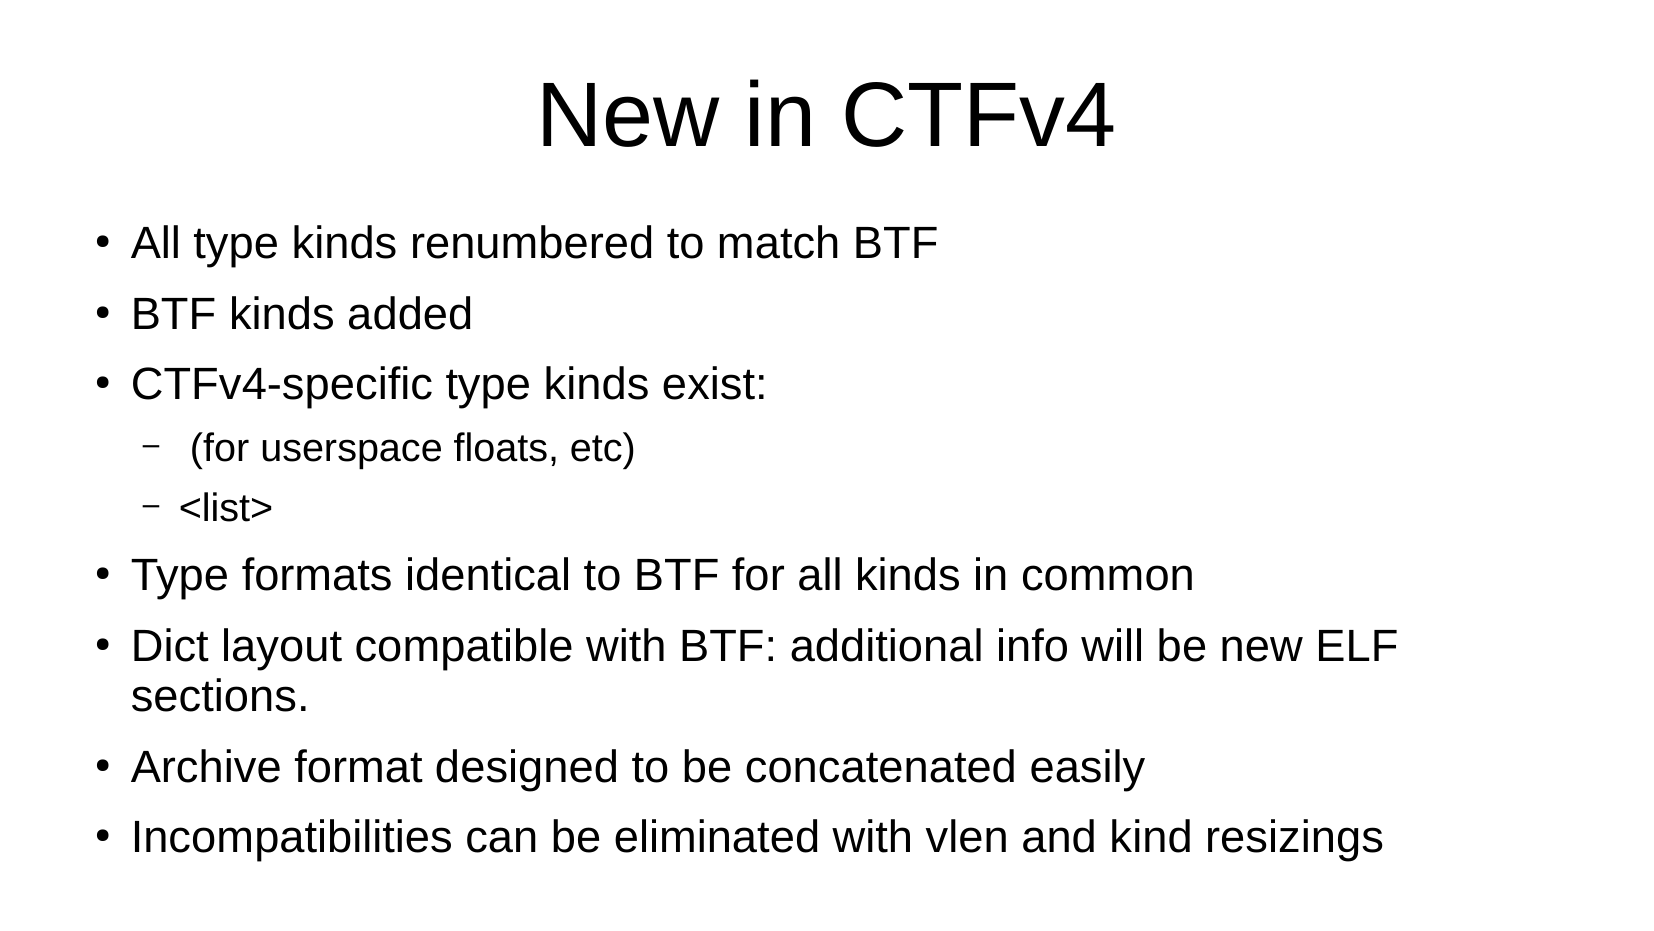

# New in CTFv4
All type kinds renumbered to match BTF
BTF kinds added
CTFv4-specific type kinds exist:
 (for userspace floats, etc)
<list>
Type formats identical to BTF for all kinds in common
Dict layout compatible with BTF: additional info will be new ELF sections.
Archive format designed to be concatenated easily
Incompatibilities can be eliminated with vlen and kind resizings